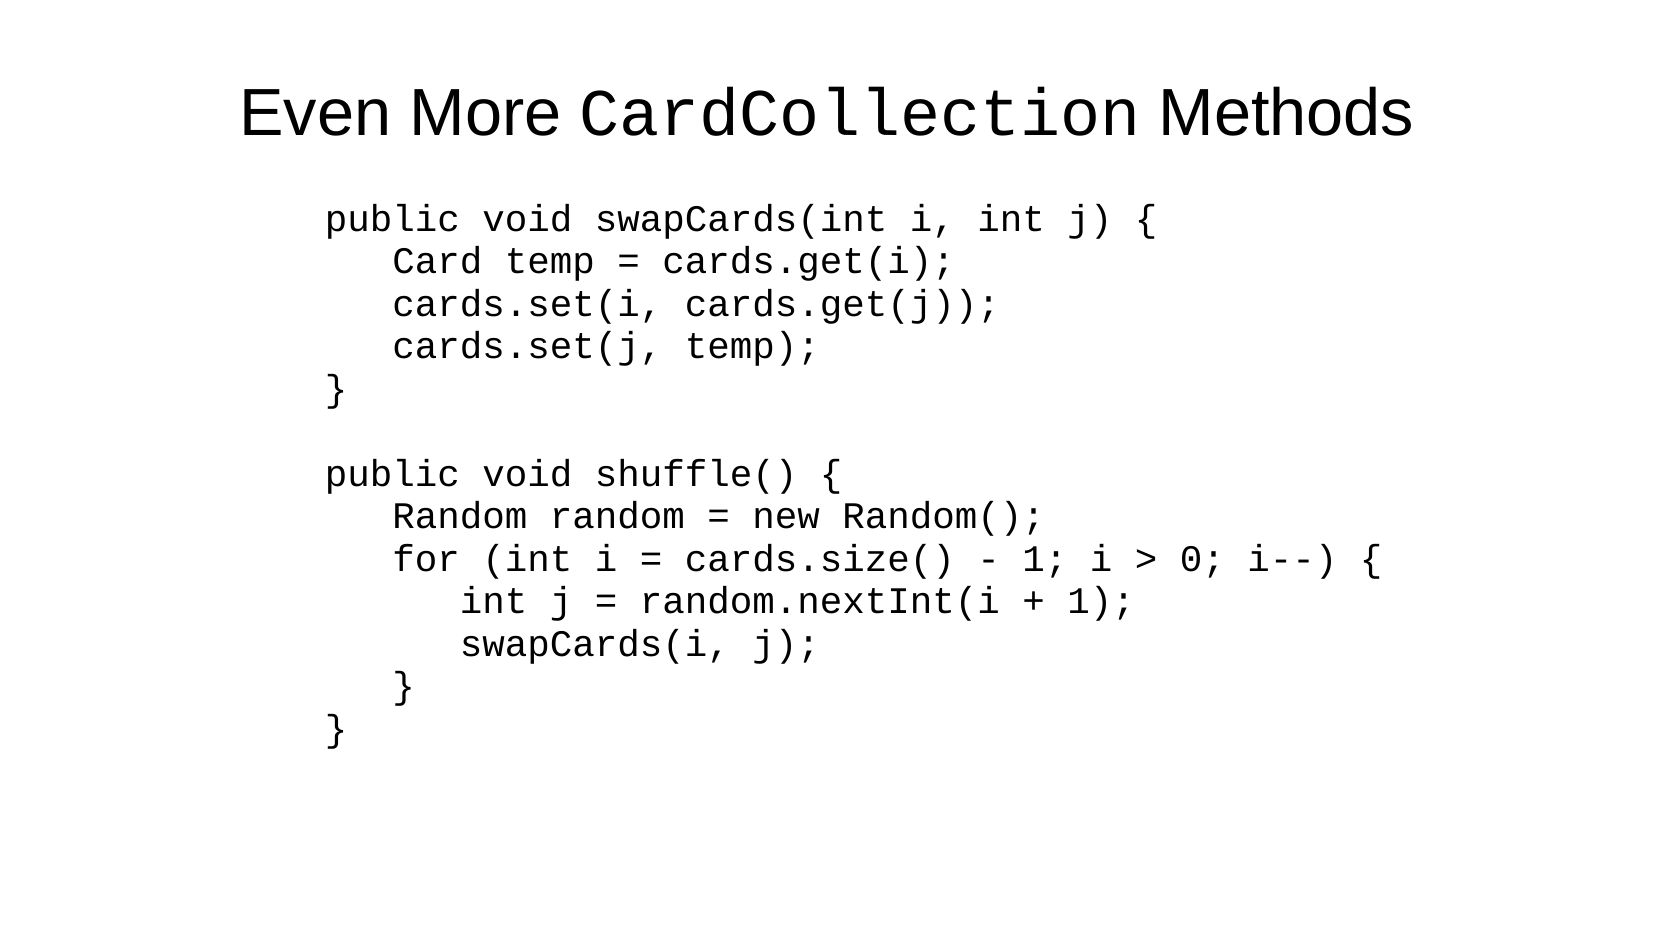

# Even More CardCollection Methods
public void swapCards(int i, int j) {
 Card temp = cards.get(i);
 cards.set(i, cards.get(j));
 cards.set(j, temp);
}
public void shuffle() {
 Random random = new Random();
 for (int i = cards.size() - 1; i > 0; i--) {
 int j = random.nextInt(i + 1);
 swapCards(i, j);
 }
}